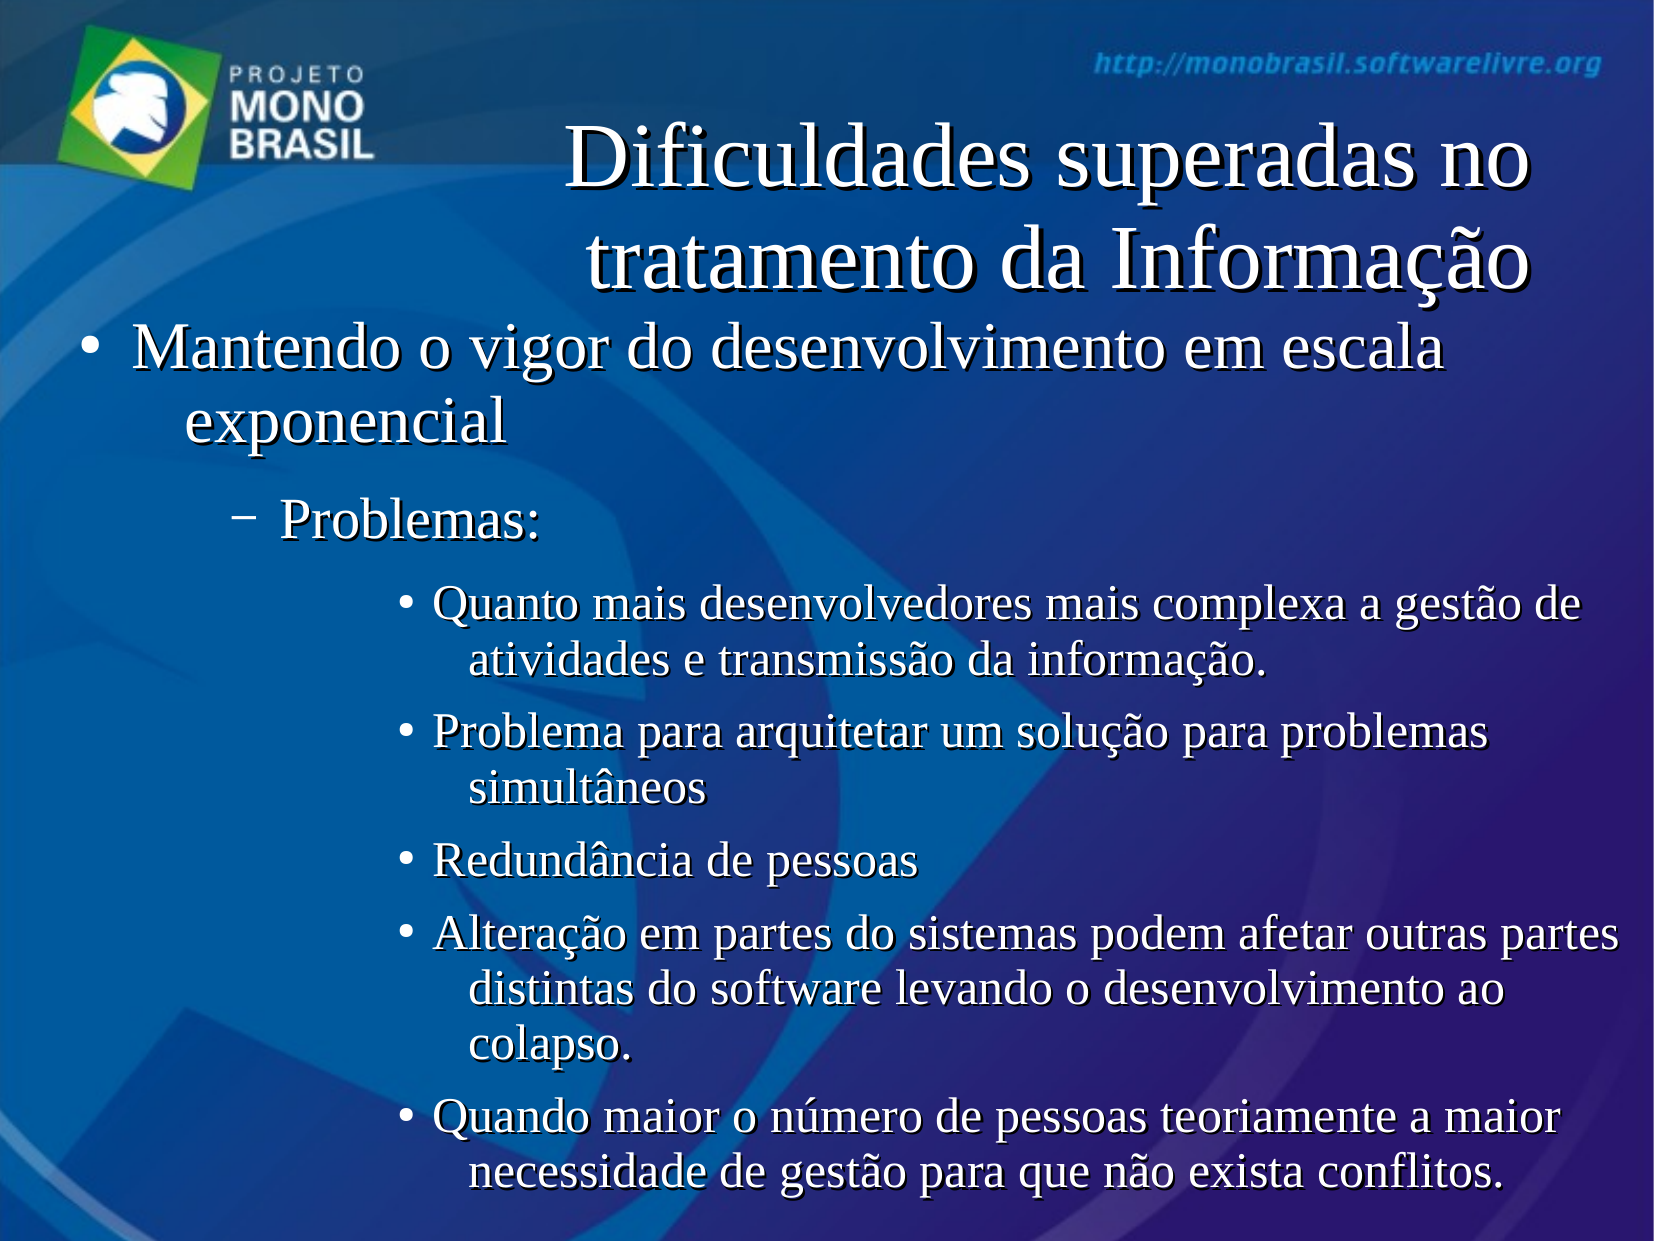

# Dificuldades superadas no tratamento da Informação
Mantendo o vigor do desenvolvimento em escala exponencial
Problemas:
Quanto mais desenvolvedores mais complexa a gestão de atividades e transmissão da informação.
Problema para arquitetar um solução para problemas simultâneos
Redundância de pessoas
Alteração em partes do sistemas podem afetar outras partes distintas do software levando o desenvolvimento ao colapso.
Quando maior o número de pessoas teoriamente a maior necessidade de gestão para que não exista conflitos.